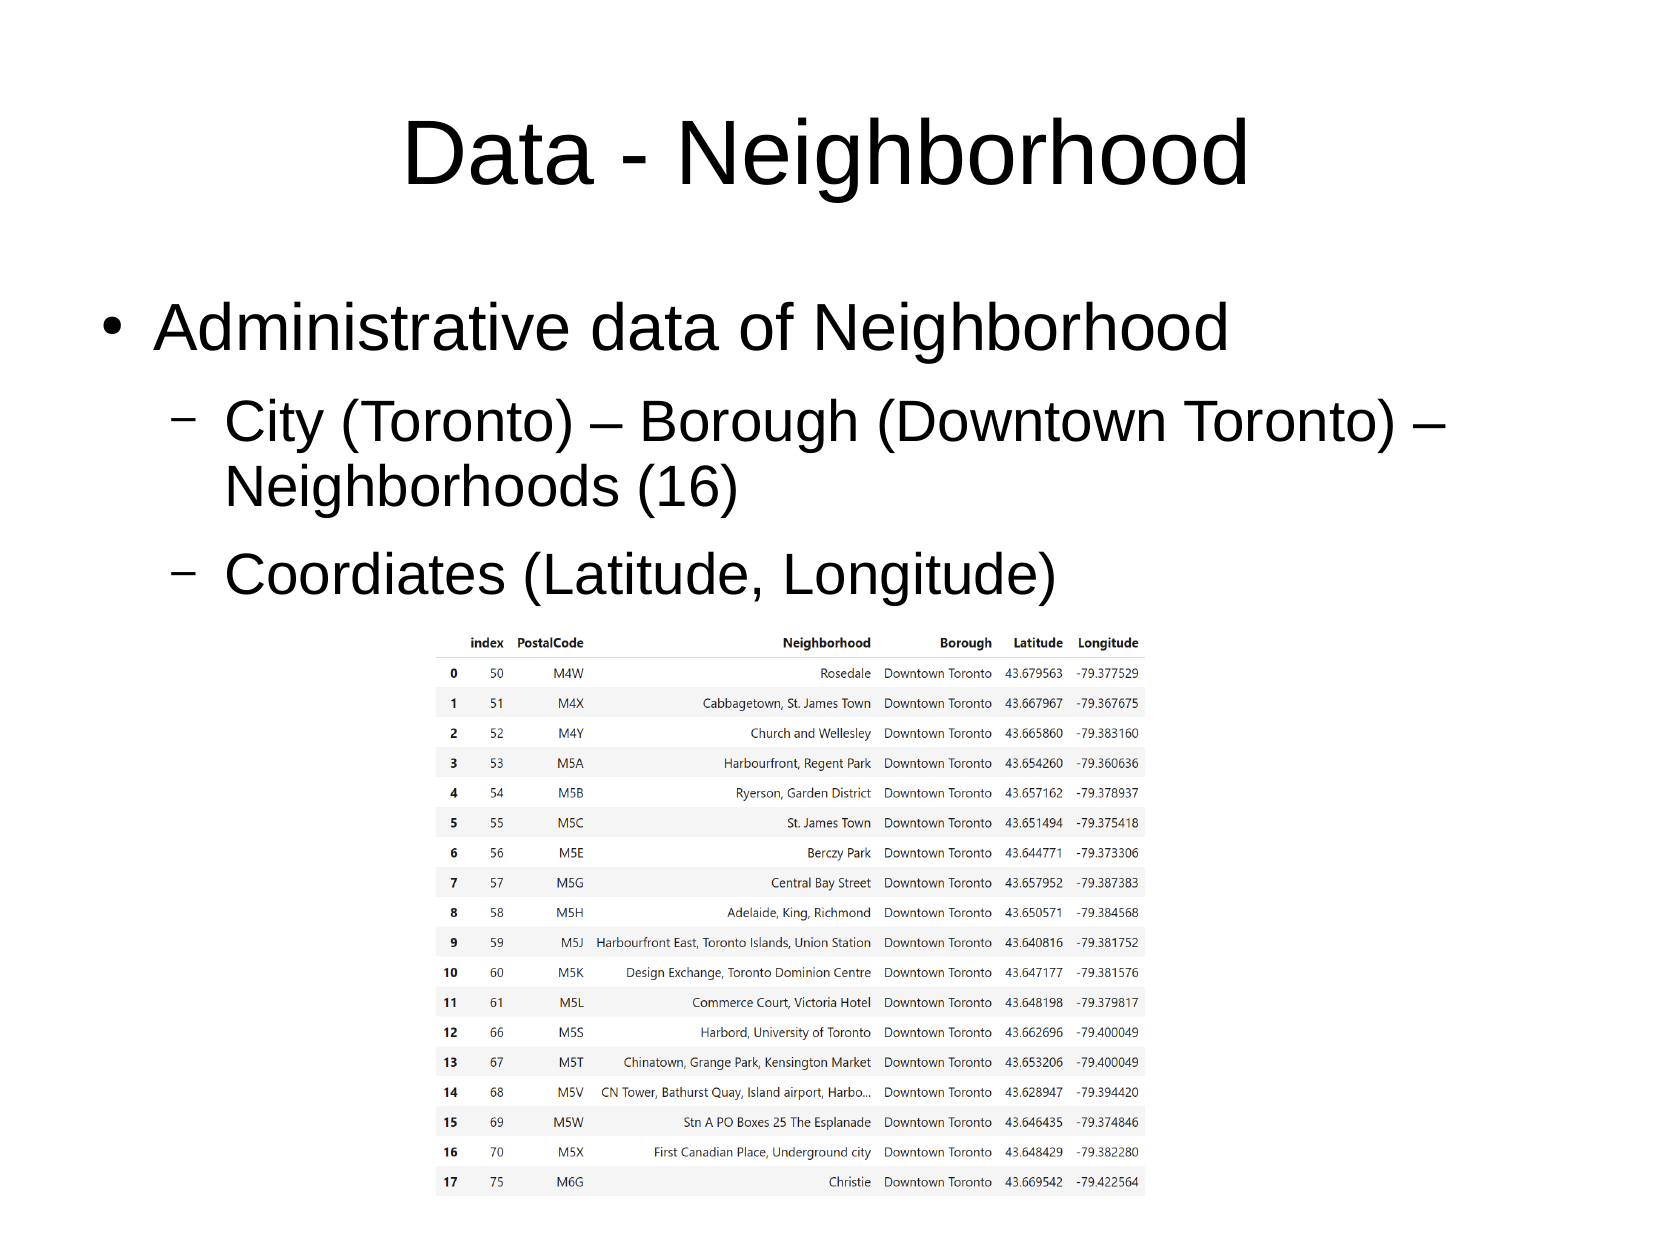

# Data - Neighborhood
Administrative data of Neighborhood
City (Toronto) – Borough (Downtown Toronto) – Neighborhoods (16)
Coordiates (Latitude, Longitude)